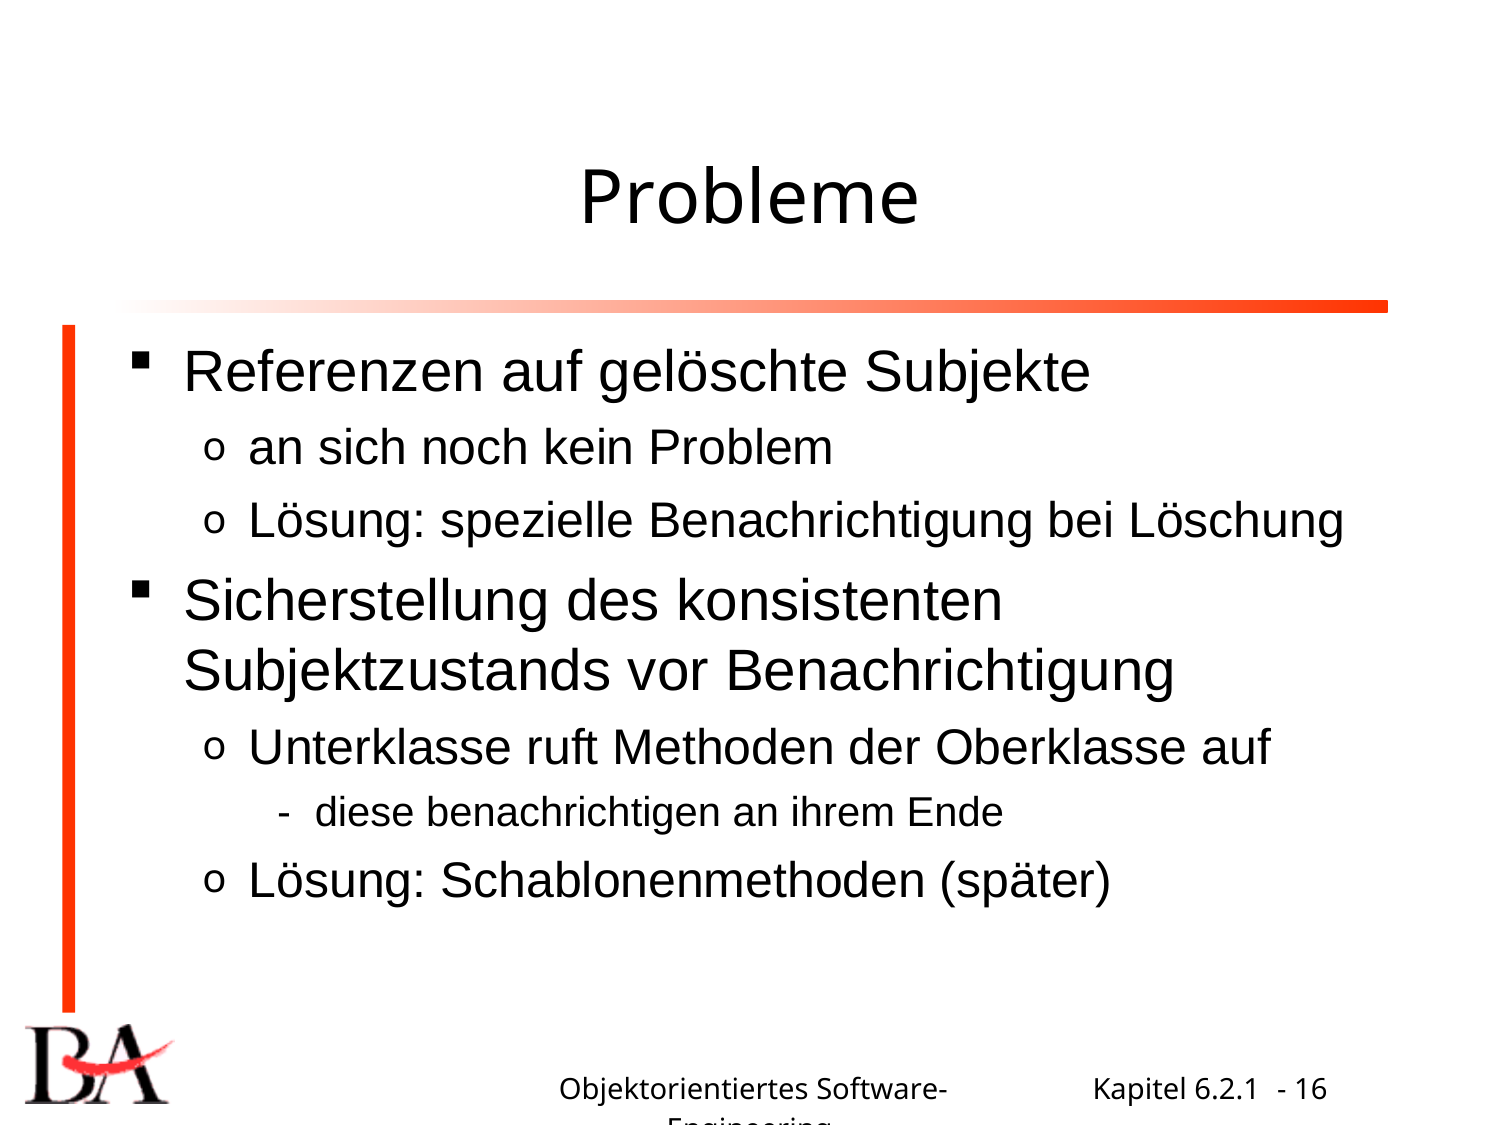

# Probleme
Referenzen auf gelöschte Subjekte
an sich noch kein Problem
Lösung: spezielle Benachrichtigung bei Löschung
Sicherstellung des konsistenten Subjektzustands vor Benachrichtigung
Unterklasse ruft Methoden der Oberklasse auf
diese benachrichtigen an ihrem Ende
Lösung: Schablonenmethoden (später)
16